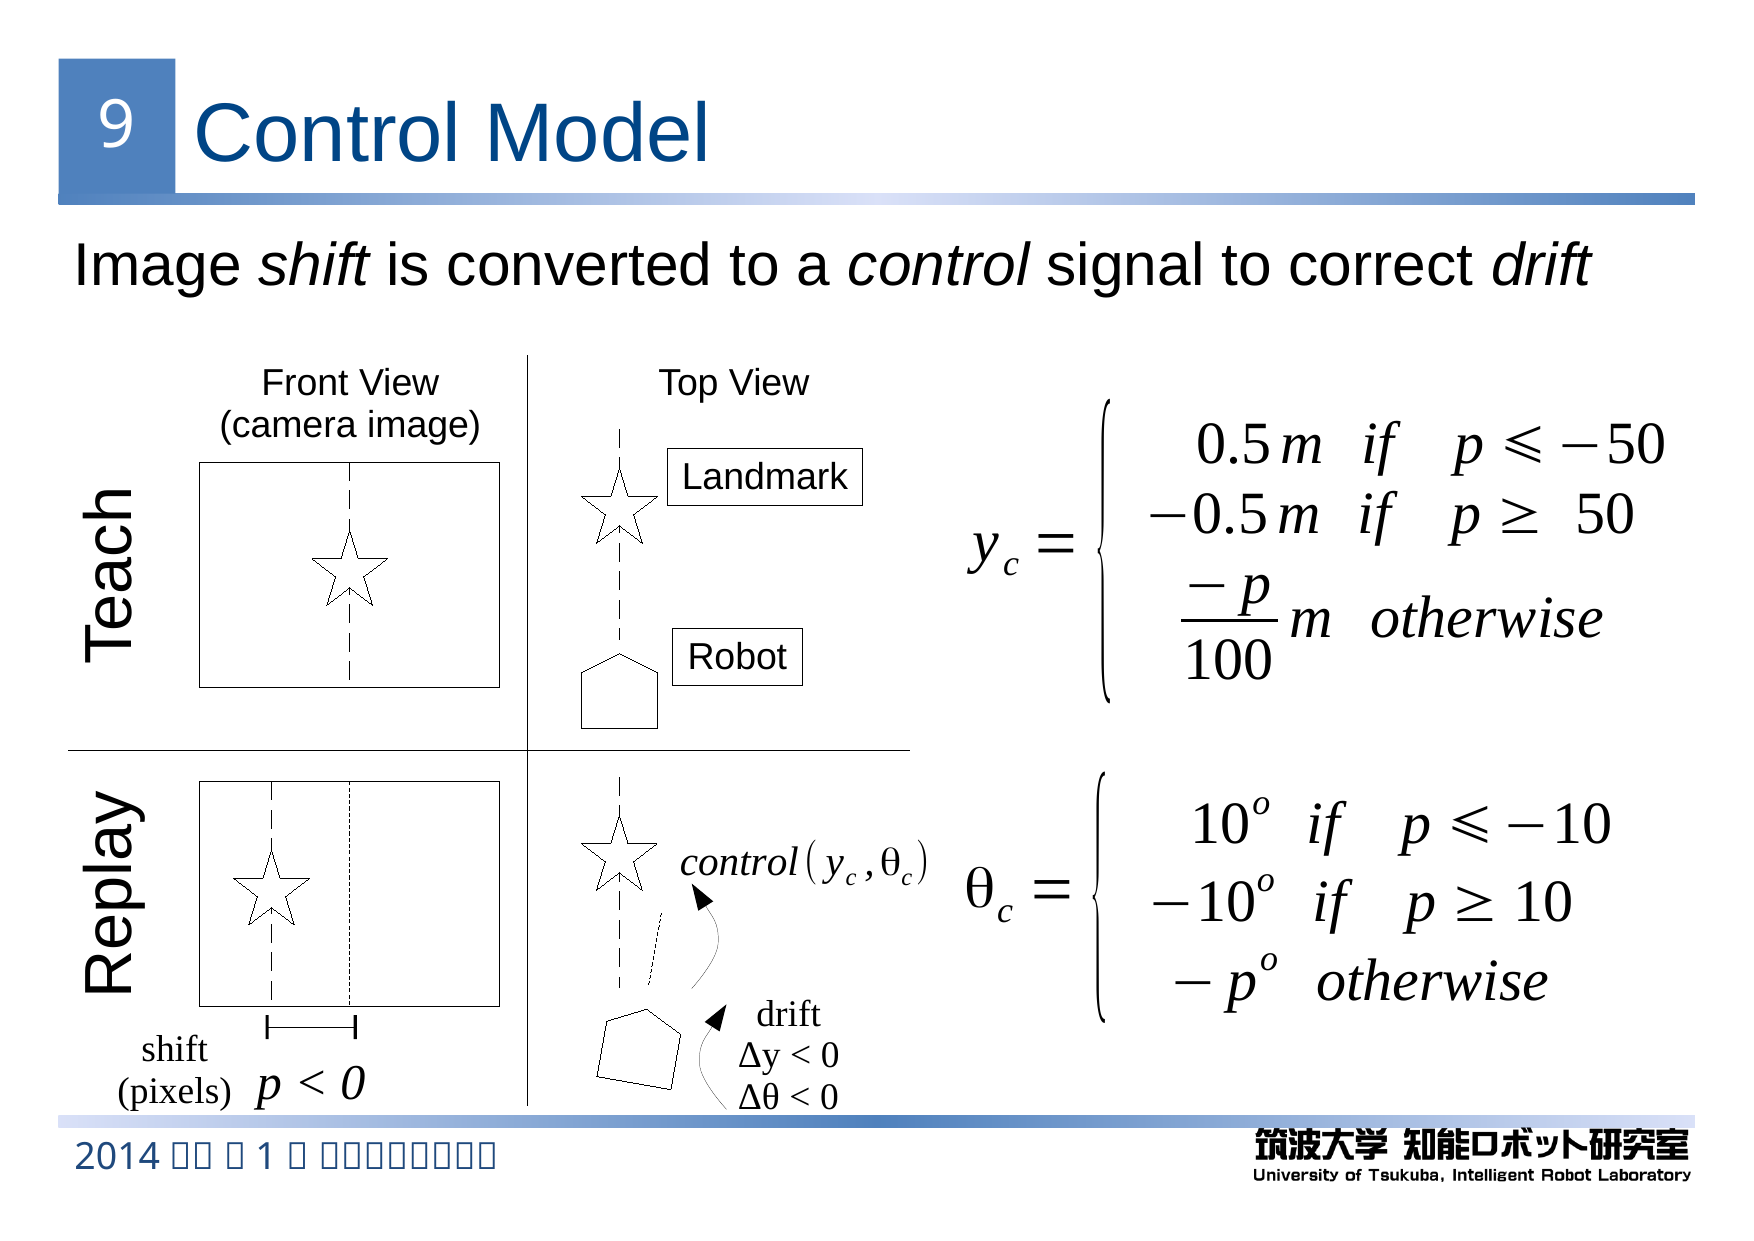

# Control Model
Image shift is converted to a control signal to correct drift
Front View
(camera image)
Top View
Landmark
Teach
Robot
Replay
drift
Δy < 0
Δθ < 0
shift
(pixels)
p < 0